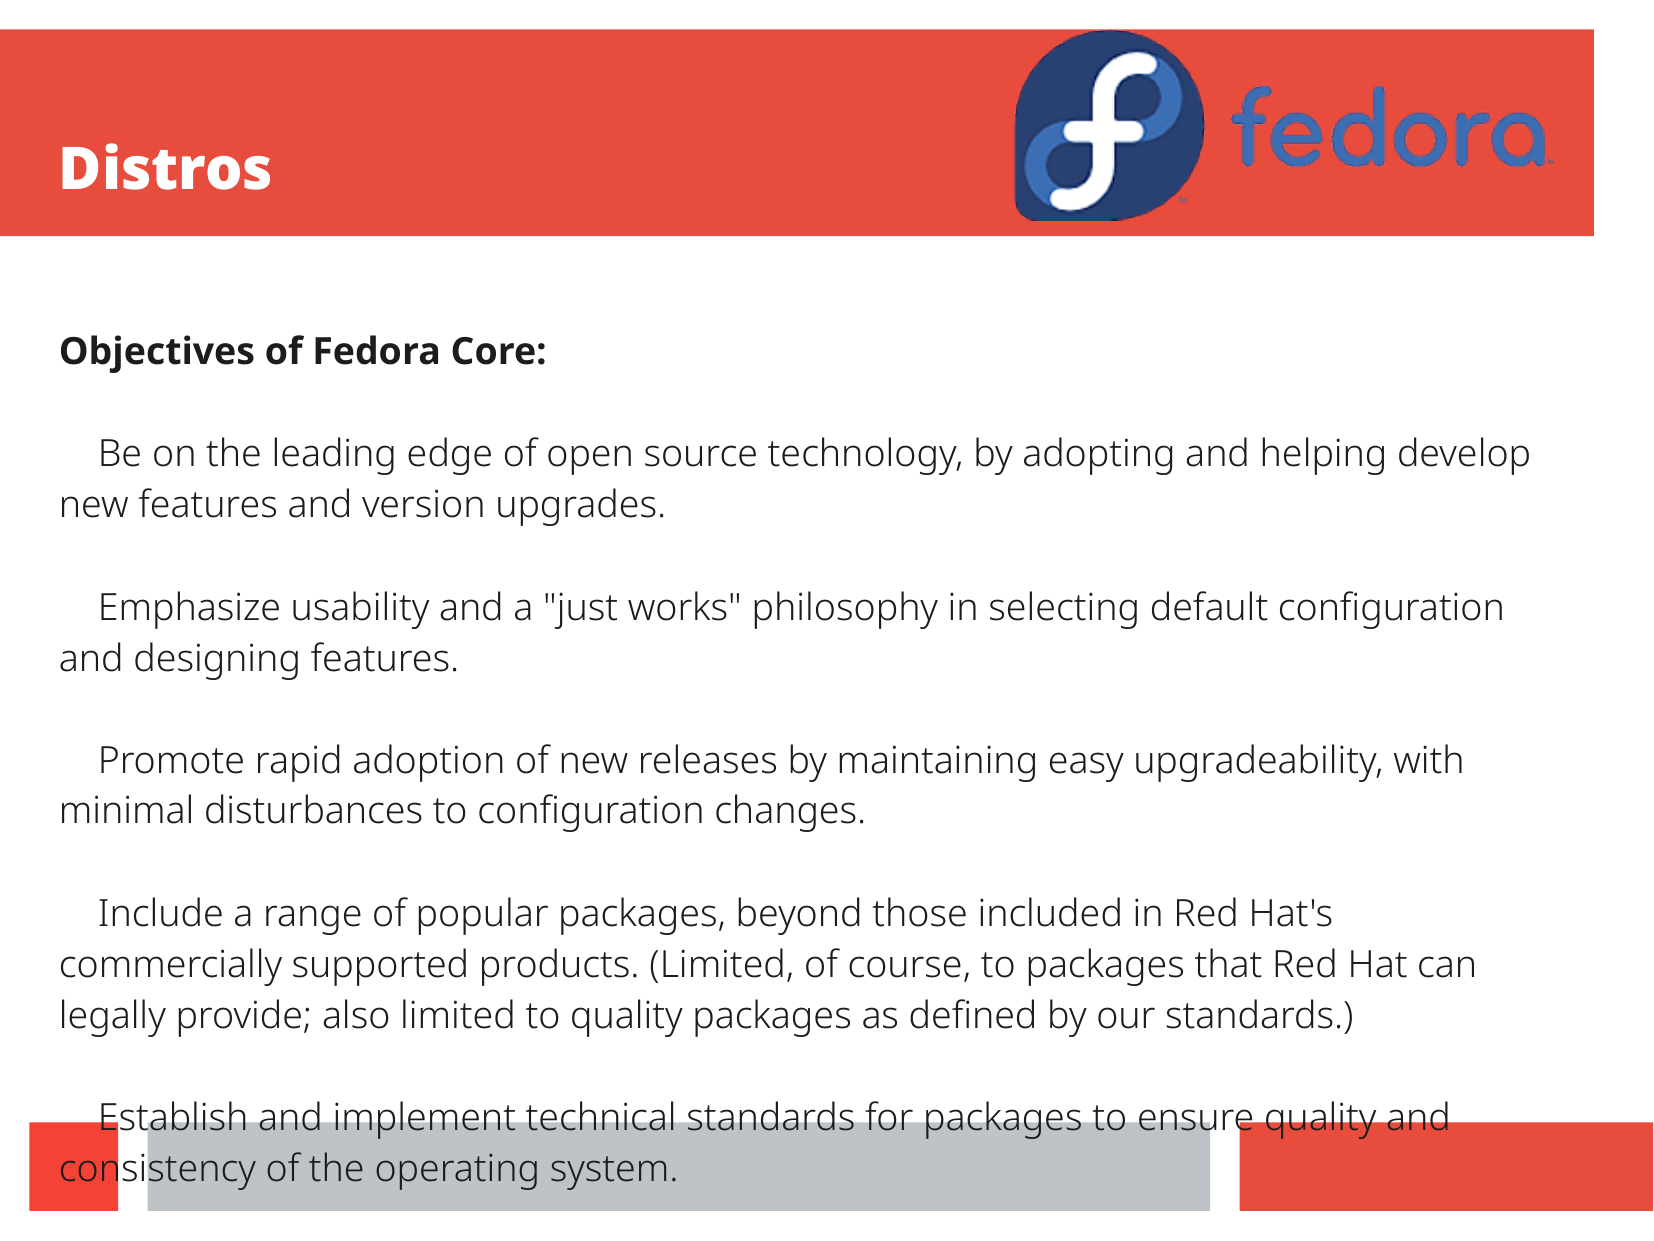

# Distros
Objectives of Fedora Core:
 Be on the leading edge of open source technology, by adopting and helping develop new features and version upgrades.
 Emphasize usability and a "just works" philosophy in selecting default configuration and designing features.
 Promote rapid adoption of new releases by maintaining easy upgradeability, with minimal disturbances to configuration changes.
 Include a range of popular packages, beyond those included in Red Hat's commercially supported products. (Limited, of course, to packages that Red Hat can legally provide; also limited to quality packages as defined by our standards.)
 Establish and implement technical standards for packages to ensure quality and consistency of the operating system.